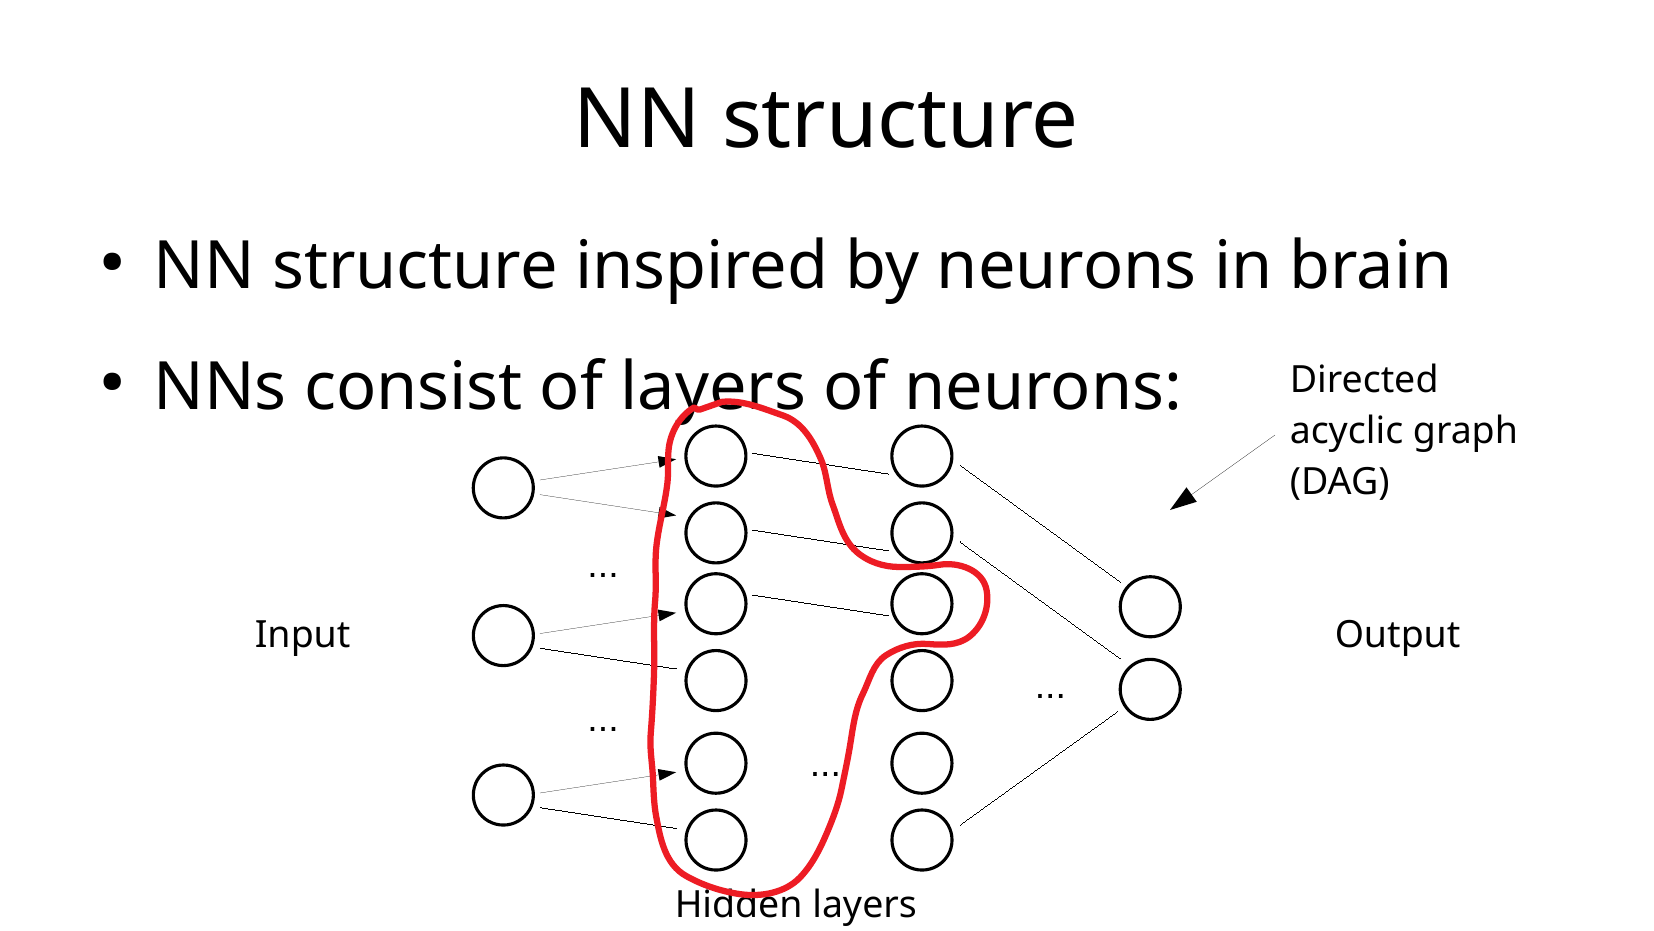

# NN structure
NN structure inspired by neurons in brain
NNs consist of layers of neurons:
Directed acyclic graph (DAG)
...
Input
Output
...
...
...
Hidden layers